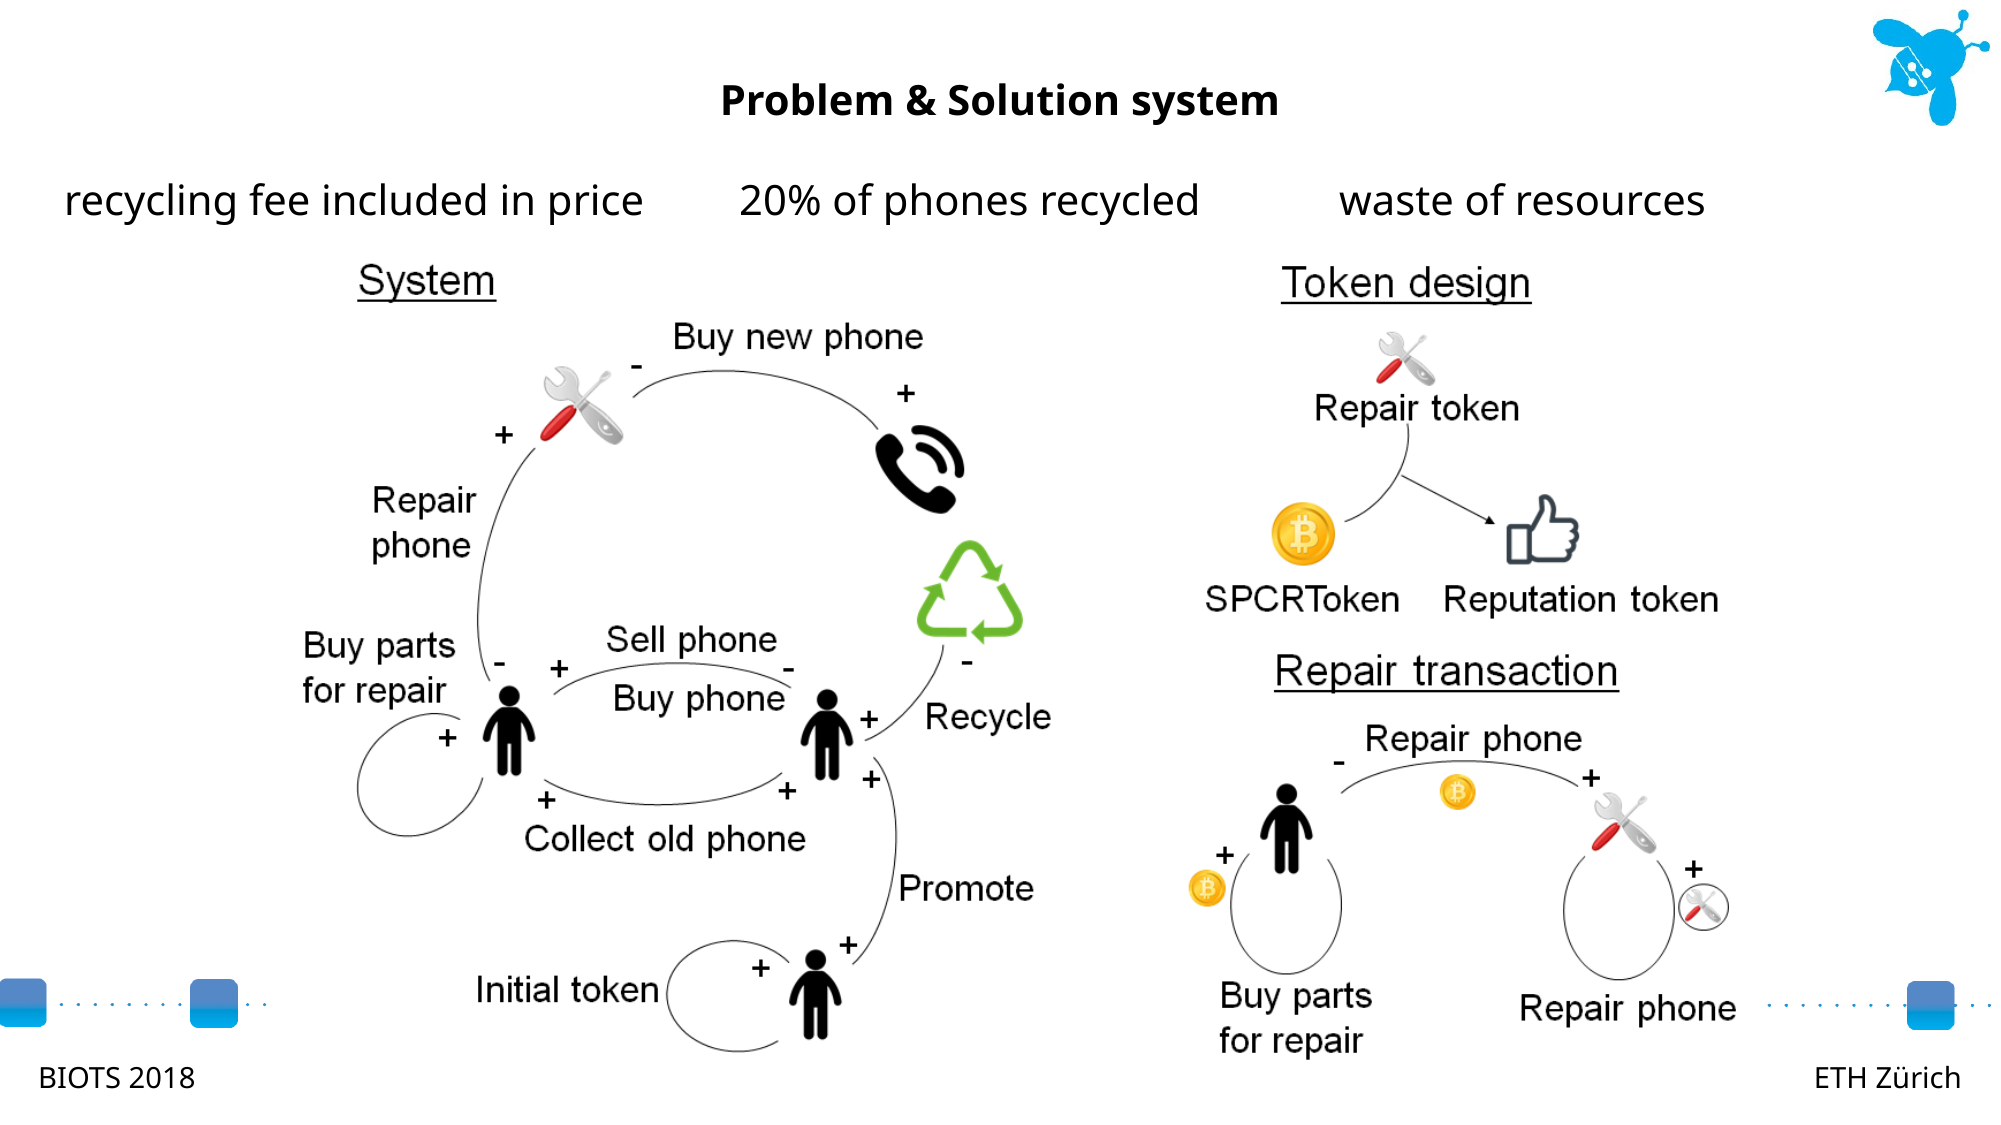

Problem & Solution system
recycling fee included in price		20% of phones recycled		waste of resources